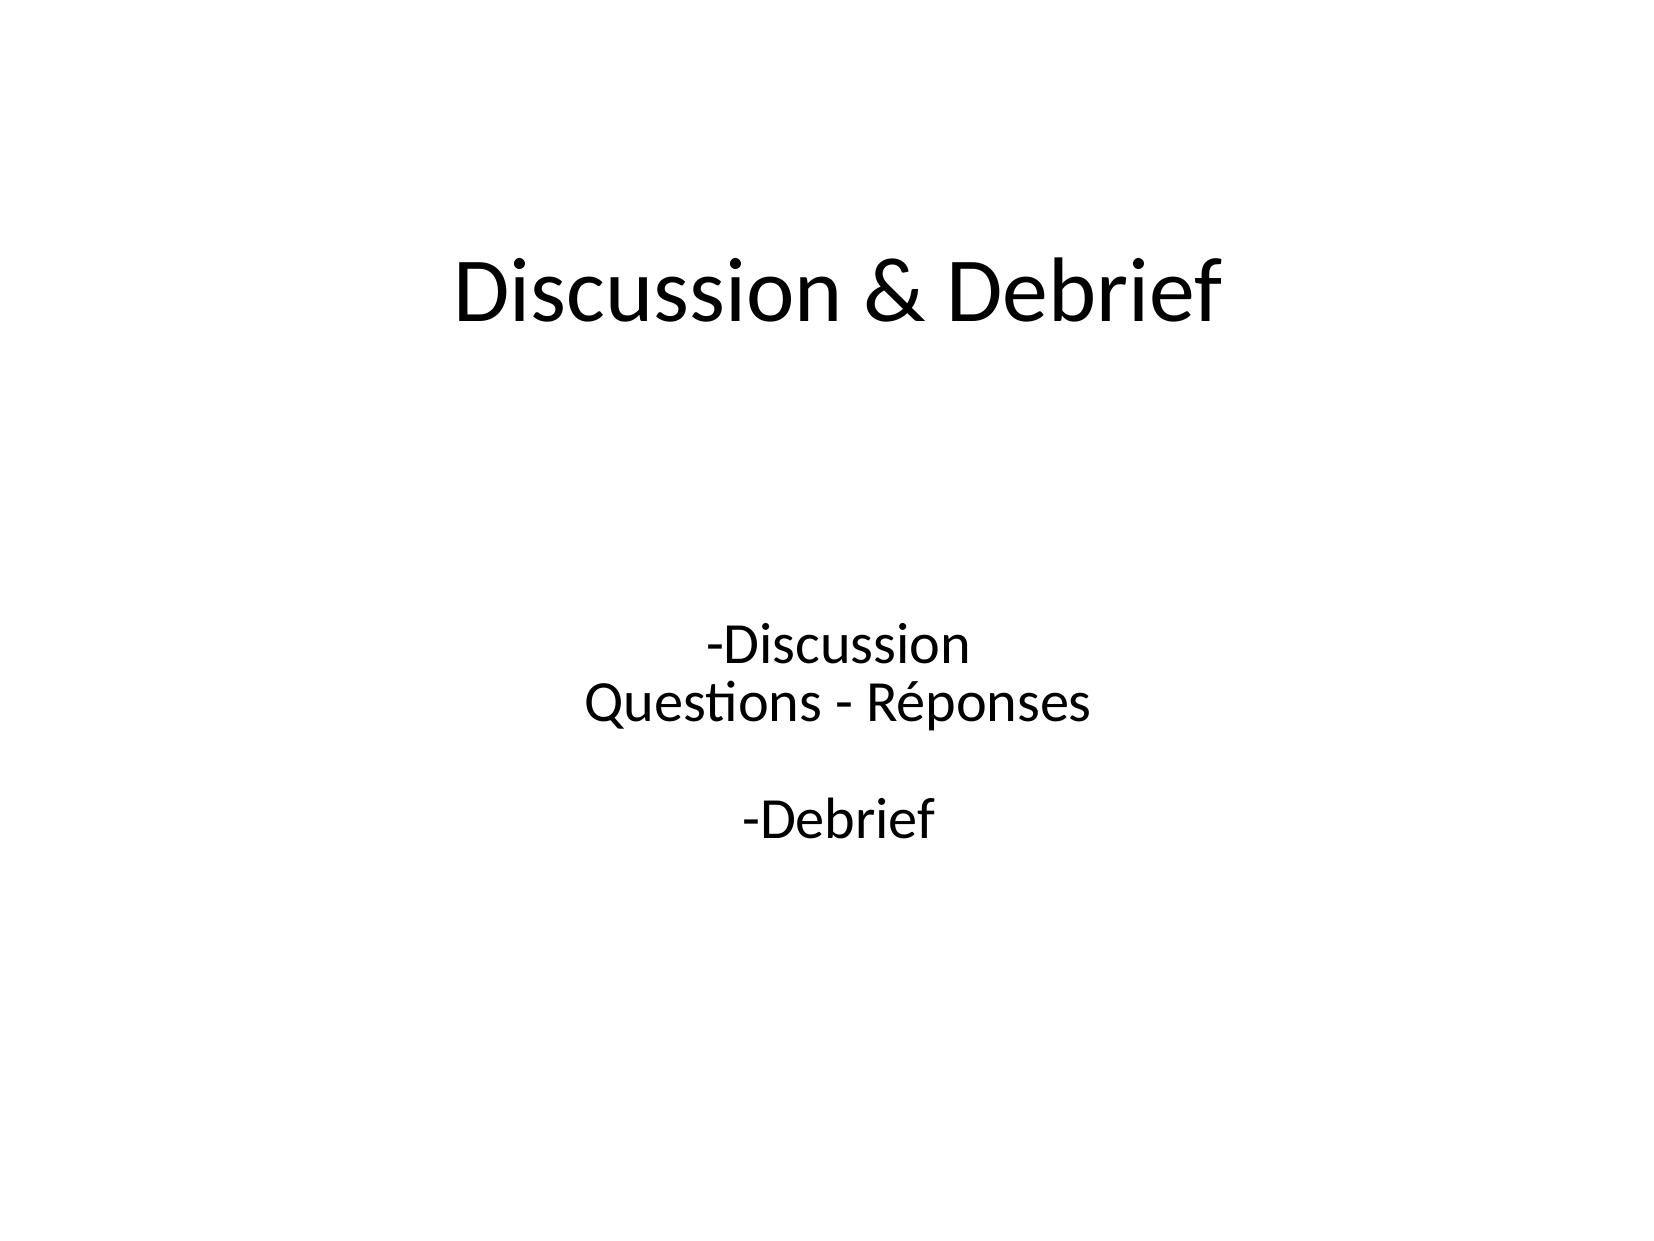

# Discussion & Debrief -Discussion Questions - Réponses -Debrief